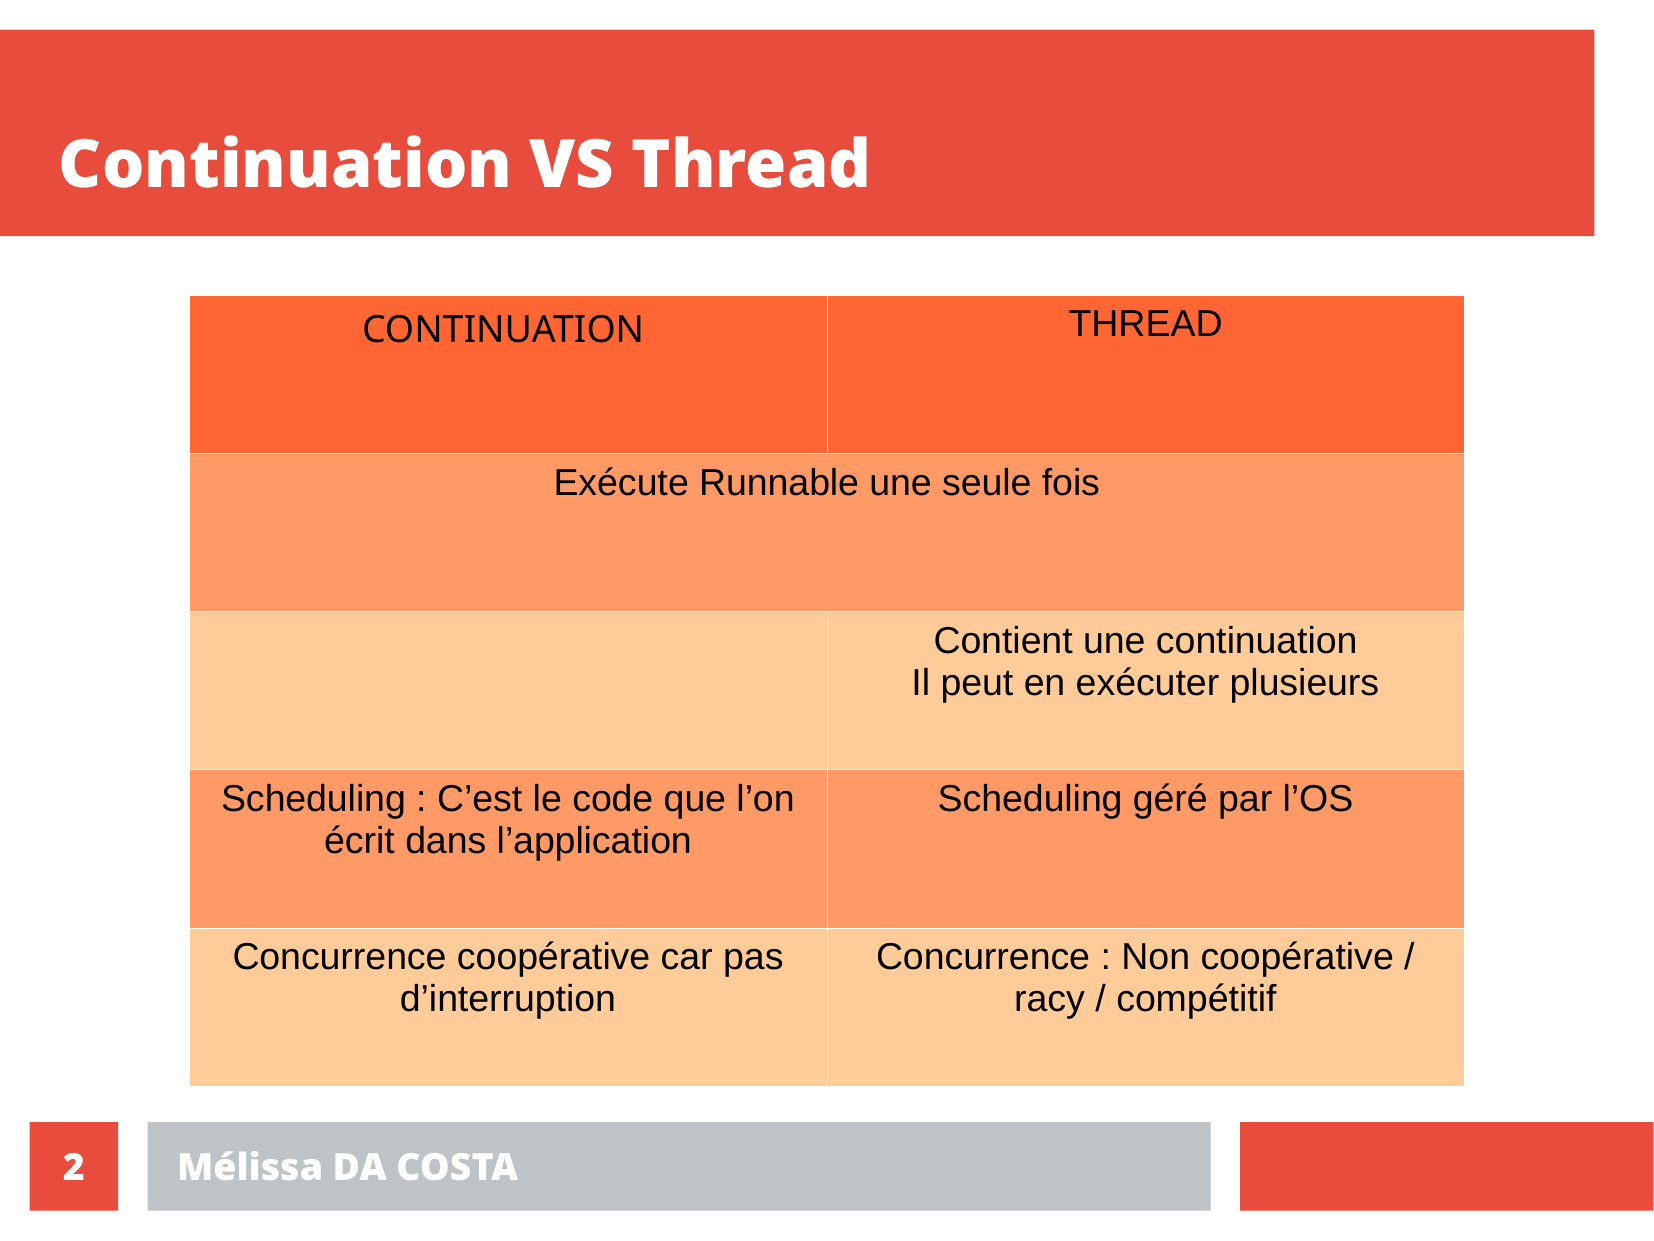

# Continuation VS Thread
| CONTINUATION | THREAD |
| --- | --- |
| Exécute Runnable une seule fois | |
| | Contient une continuation Il peut en exécuter plusieurs |
| Scheduling : C’est le code que l’on écrit dans l’application | Scheduling géré par l’OS |
| Concurrence coopérative car pas d’interruption | Concurrence : Non coopérative / racy / compétitif |
2
Mélissa DA COSTA